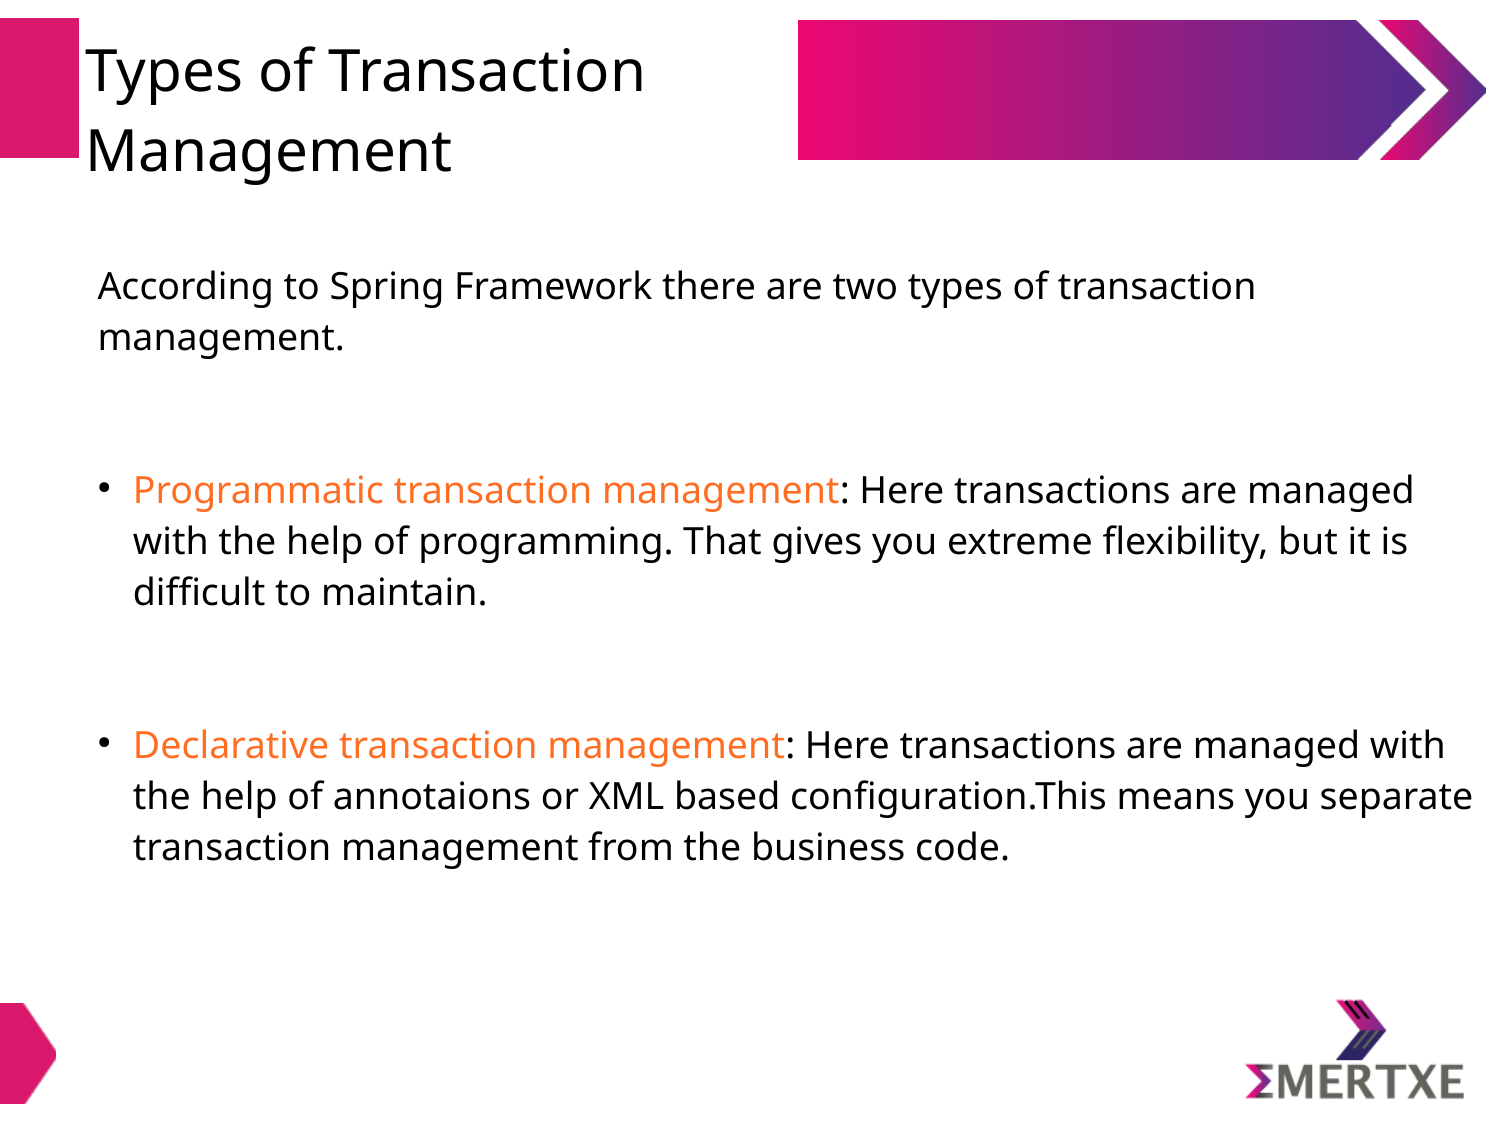

Types of Transaction Management
According to Spring Framework there are two types of transaction management.
Programmatic transaction management: Here transactions are managed with the help of programming. That gives you extreme flexibility, but it is difficult to maintain.
Declarative transaction management: Here transactions are managed with the help of annotaions or XML based configuration.This means you separate transaction management from the business code.